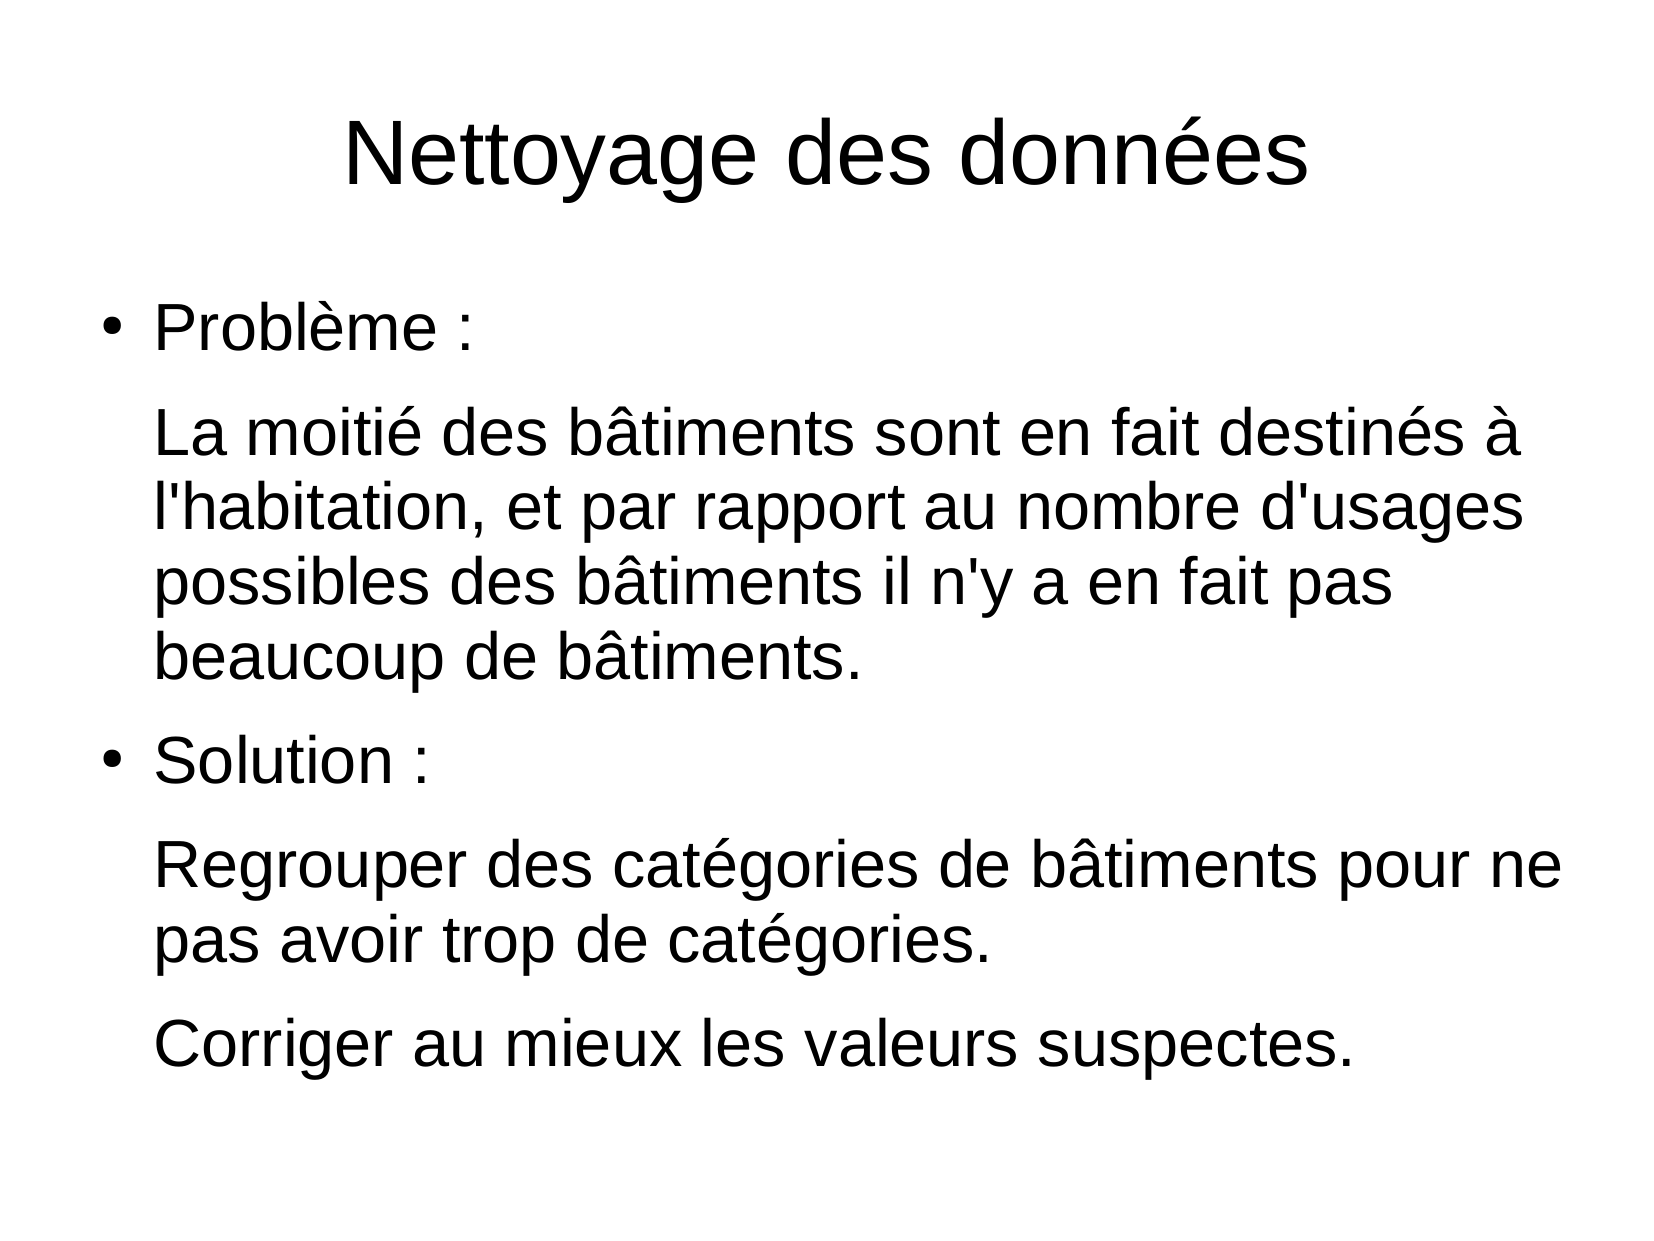

# Nettoyage des données
Problème :
La moitié des bâtiments sont en fait destinés à l'habitation, et par rapport au nombre d'usages possibles des bâtiments il n'y a en fait pas beaucoup de bâtiments.
Solution :
Regrouper des catégories de bâtiments pour ne pas avoir trop de catégories.
Corriger au mieux les valeurs suspectes.